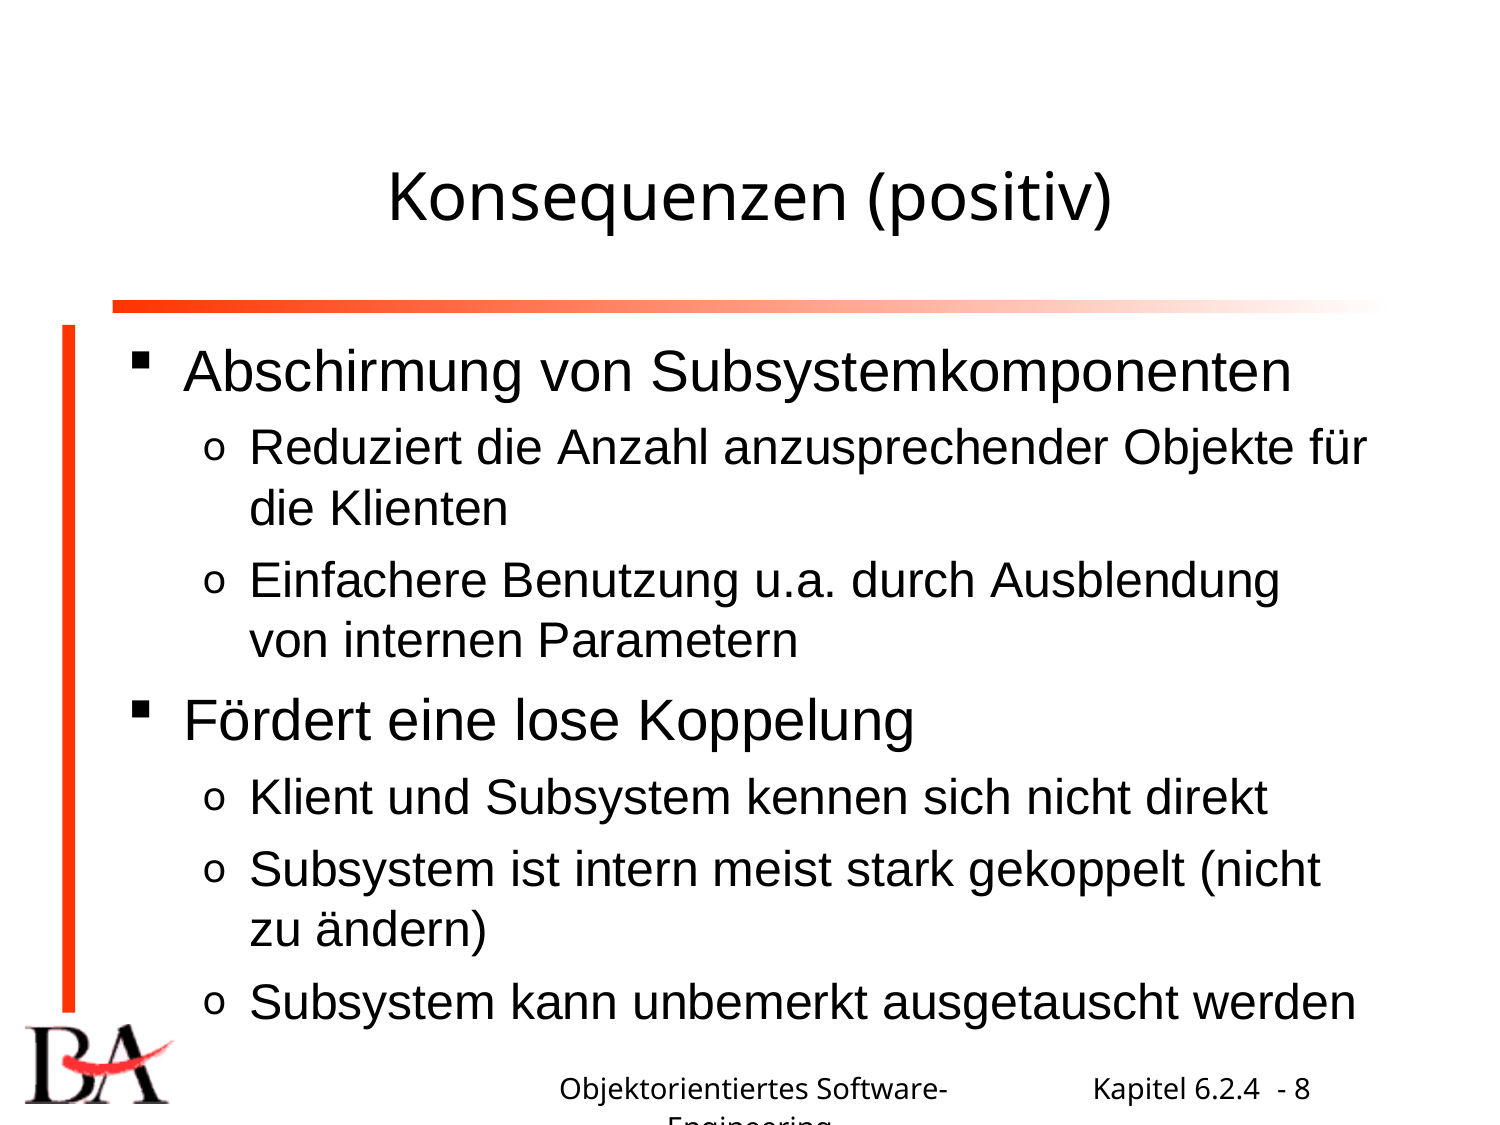

# Konsequenzen (positiv)
Abschirmung von Subsystemkomponenten
Reduziert die Anzahl anzusprechender Objekte für die Klienten
Einfachere Benutzung u.a. durch Ausblendung von internen Parametern
Fördert eine lose Koppelung
Klient und Subsystem kennen sich nicht direkt
Subsystem ist intern meist stark gekoppelt (nicht zu ändern)
Subsystem kann unbemerkt ausgetauscht werden
8